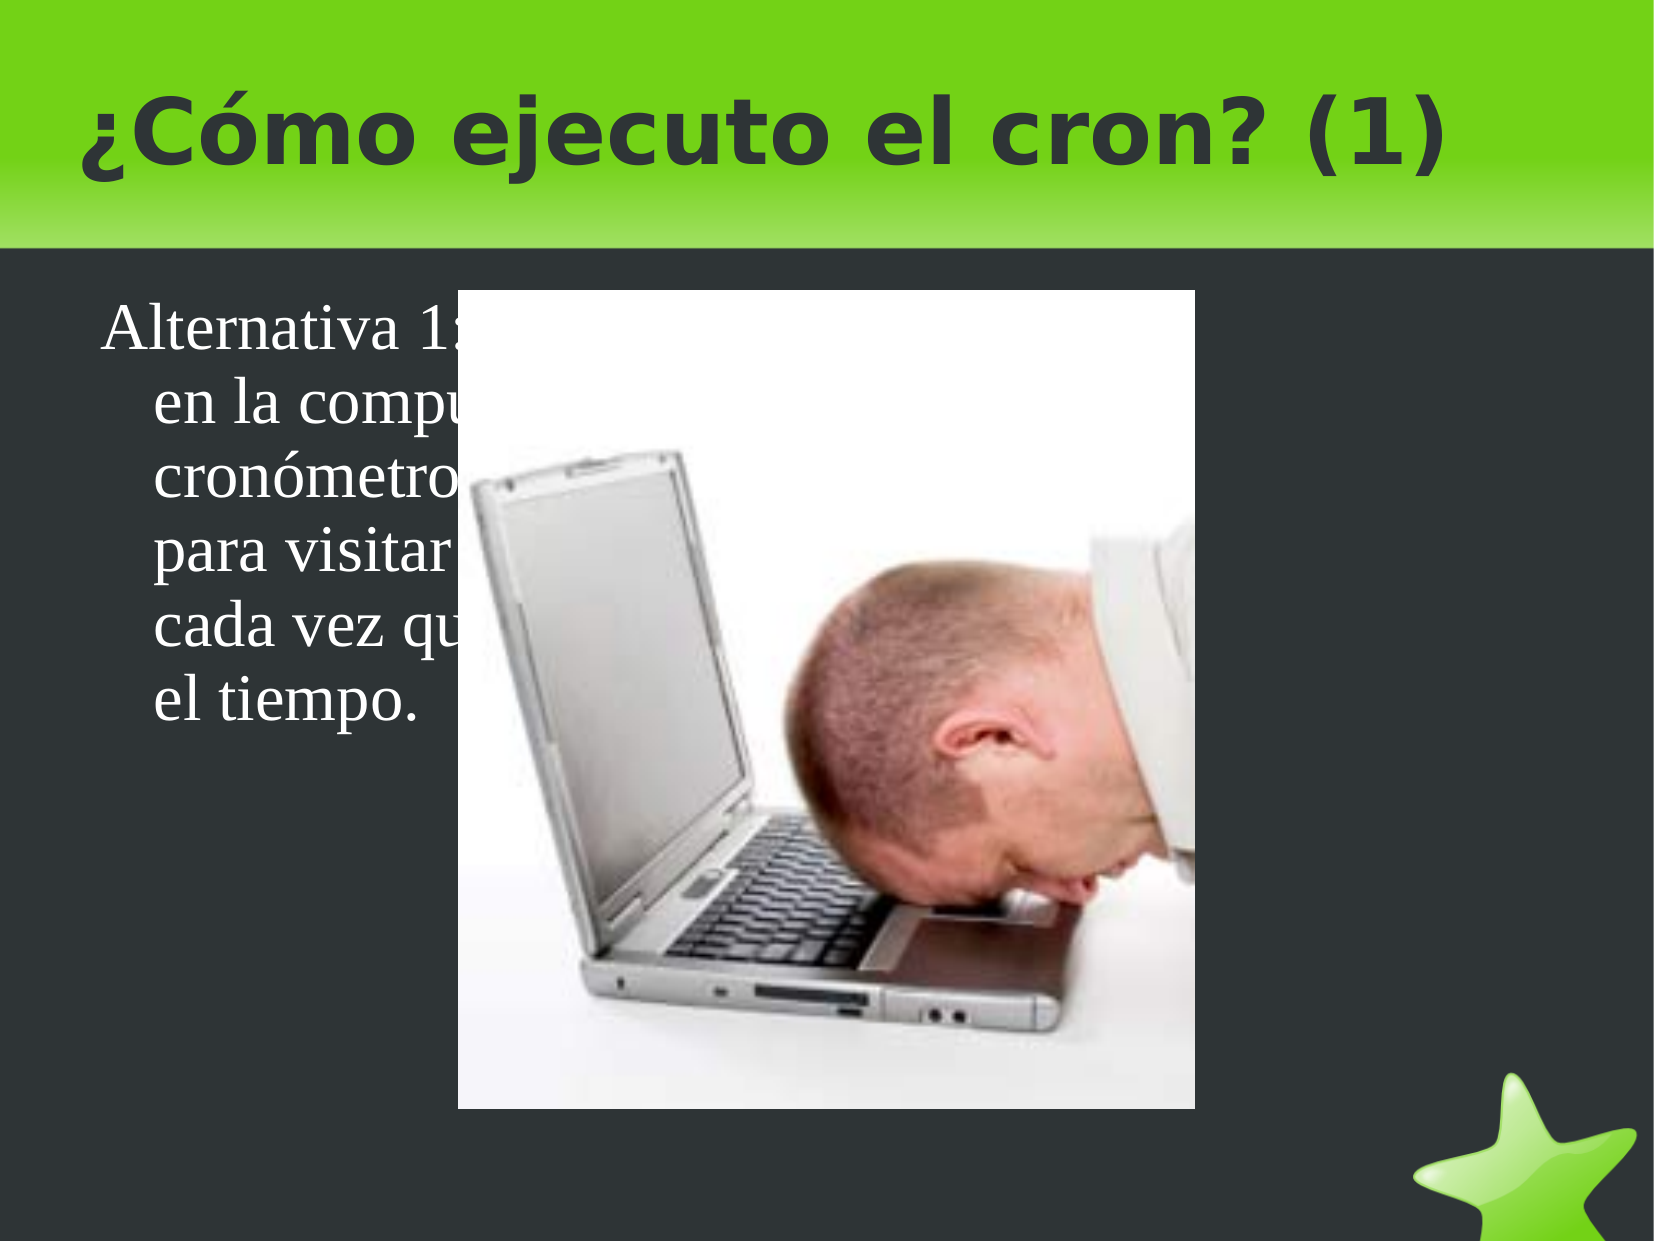

# ¿Cómo ejecuto el cron? (1)
Alternativa 1: Me siento en la computadora, cronómetro en mano, para visitar la página cada vez que se cumpla el tiempo.